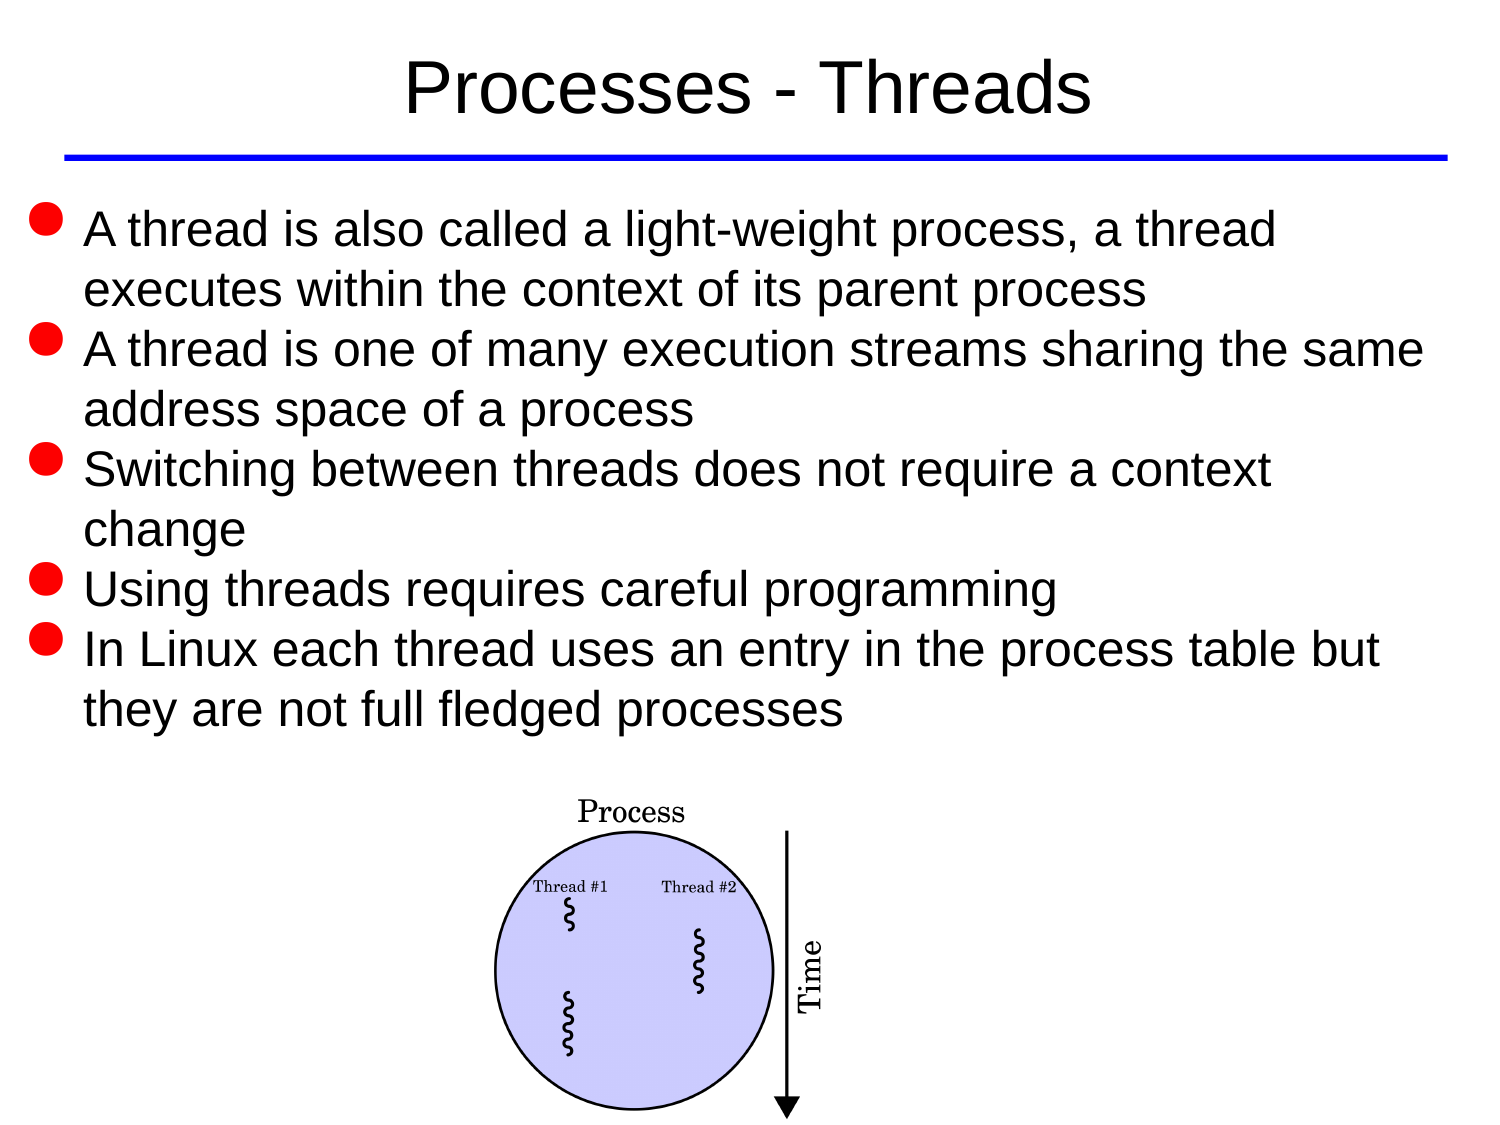

# Processes - Threads
A thread is also called a light-weight process, a thread executes within the context of its parent process
A thread is one of many execution streams sharing the same address space of a process
Switching between threads does not require a context change
Using threads requires careful programming
In Linux each thread uses an entry in the process table but they are not full fledged processes